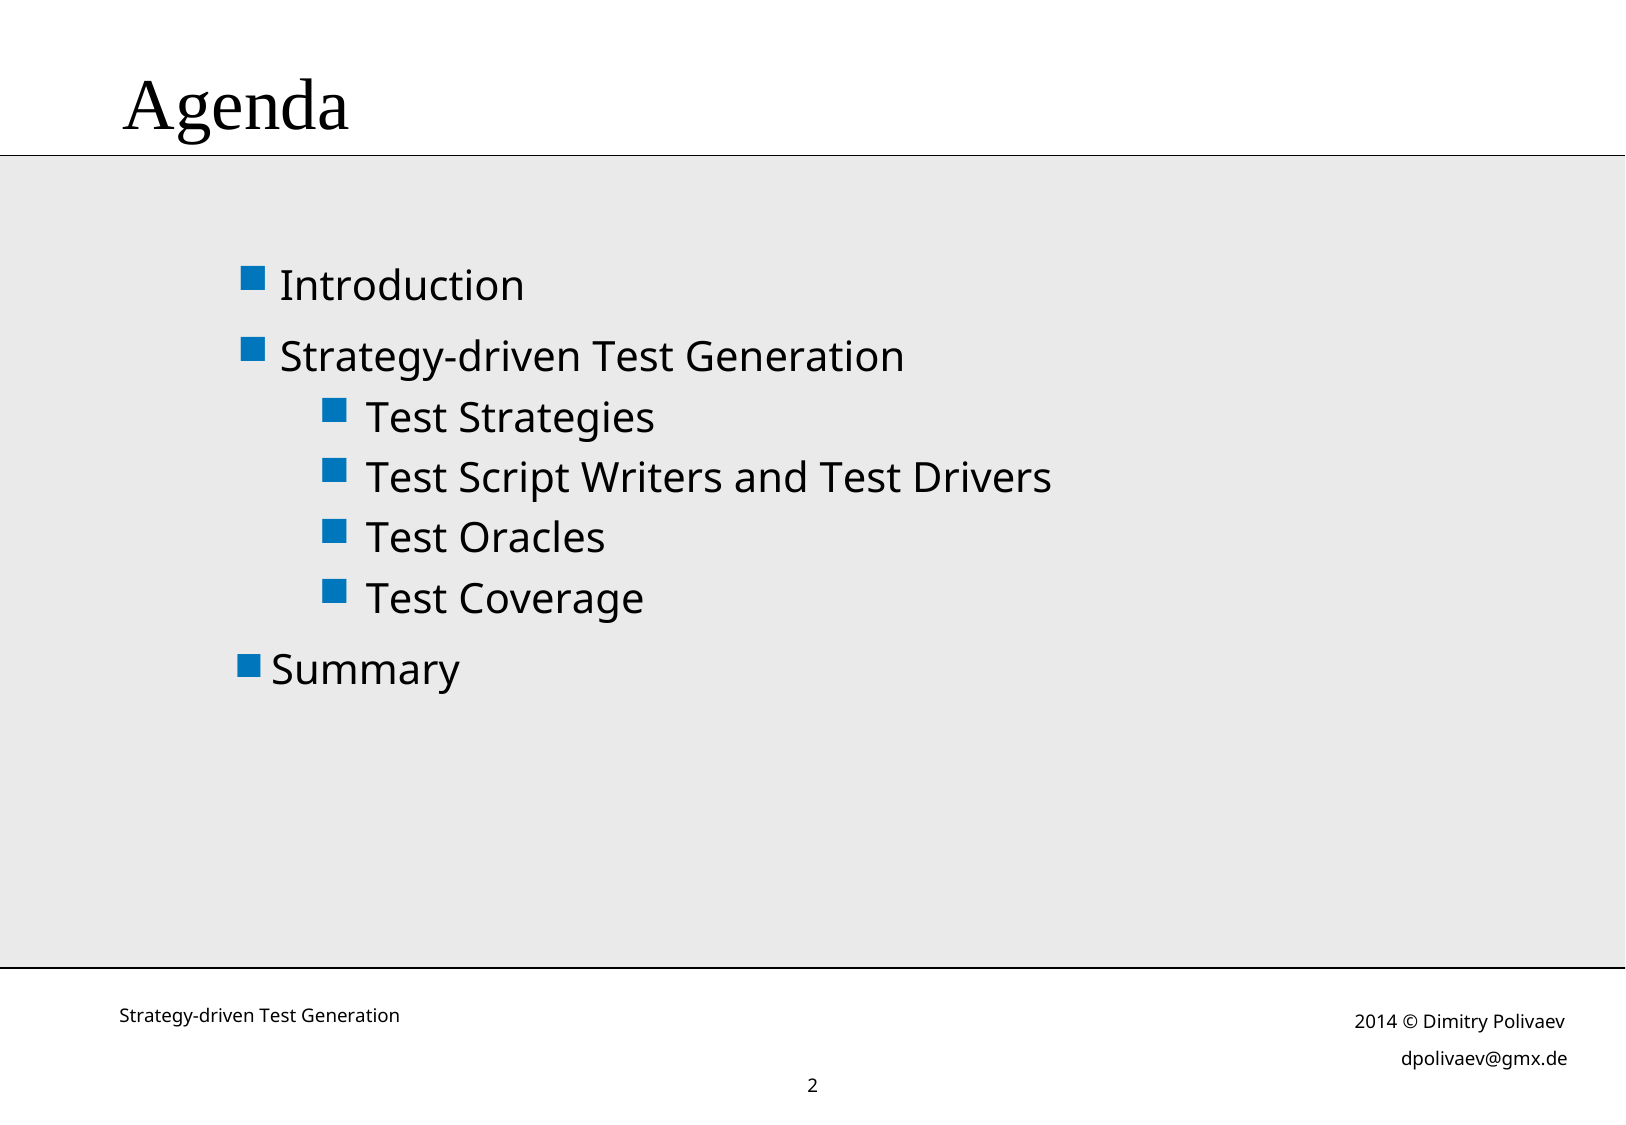

# Agenda
 Introduction
 Strategy-driven Test Generation
Test Strategies
Test Script Writers and Test Drivers
Test Oracles
Test Coverage
 Summary